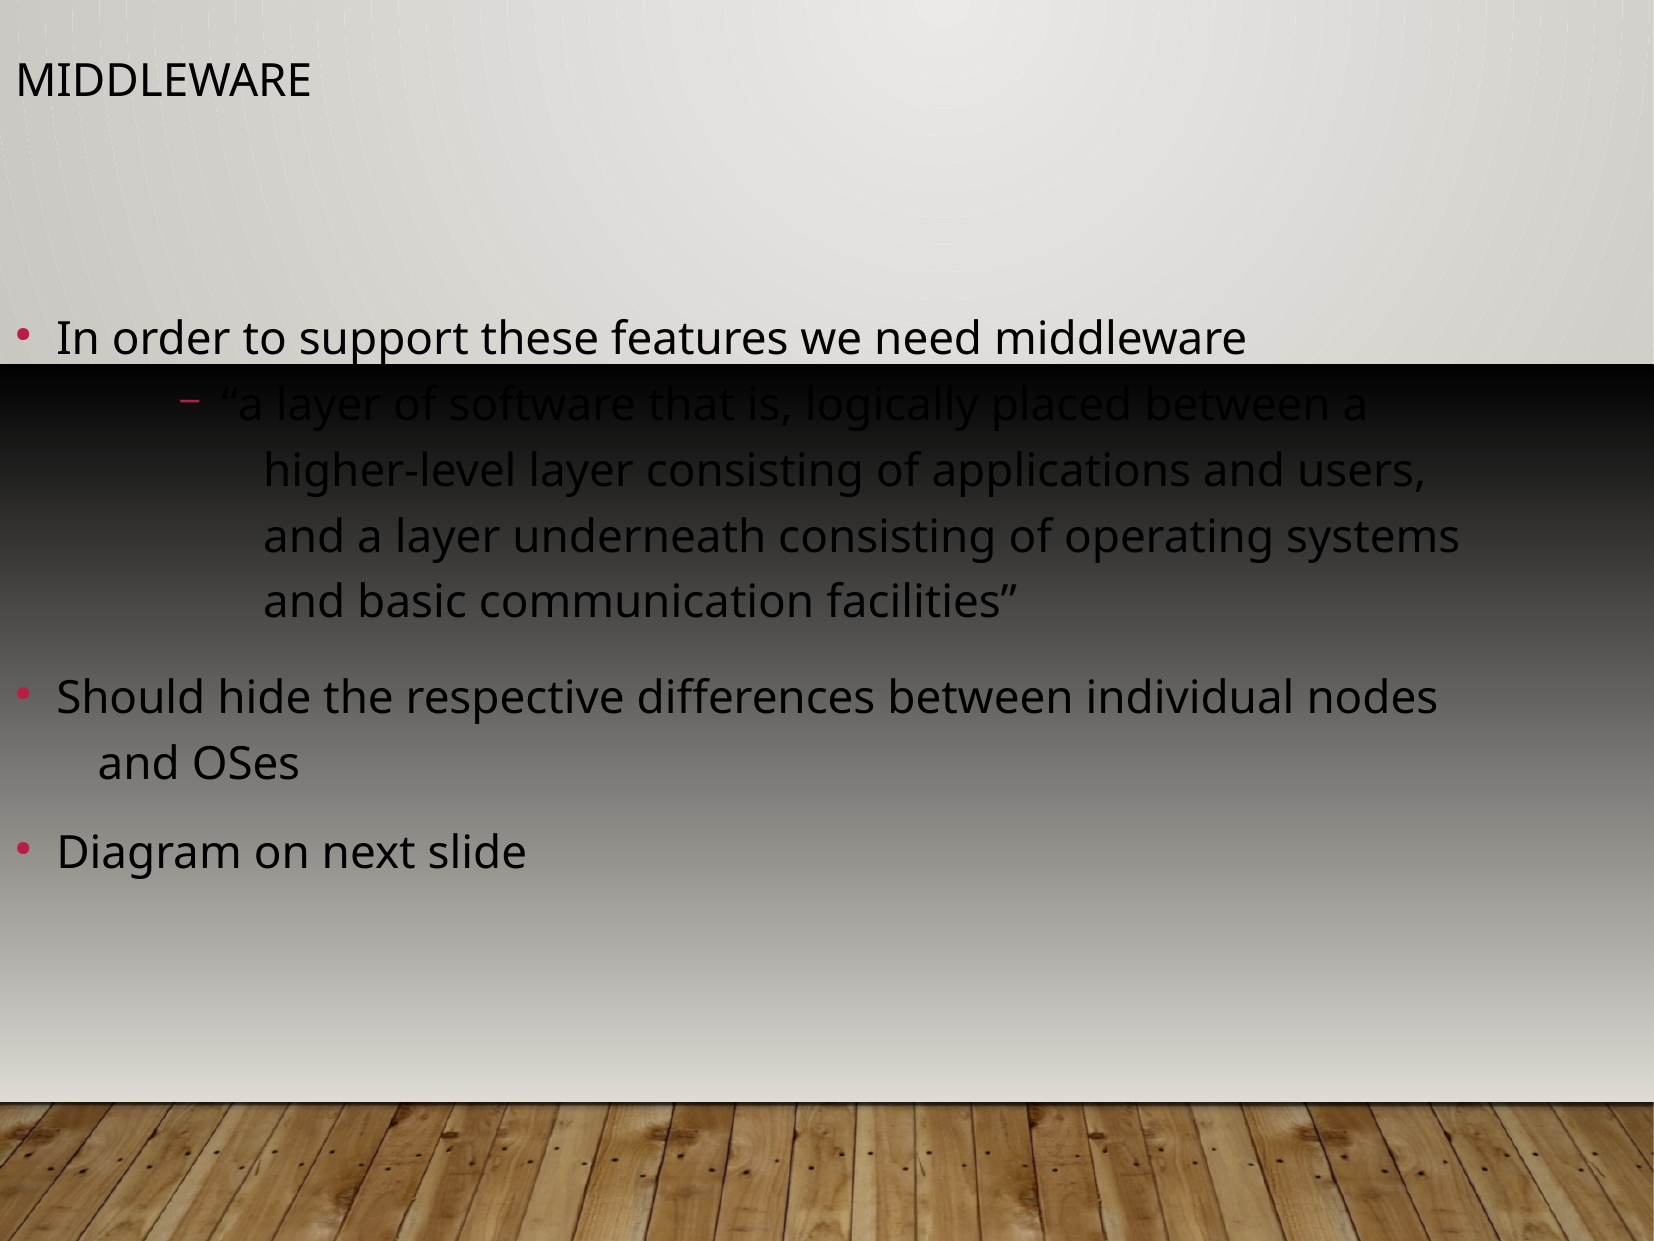

# Middleware
In order to support these features we need middleware
“a layer of software that is, logically placed between a higher-level layer consisting of applications and users, and a layer underneath consisting of operating systems and basic communication facilities”
Should hide the respective differences between individual nodes and OSes
Diagram on next slide